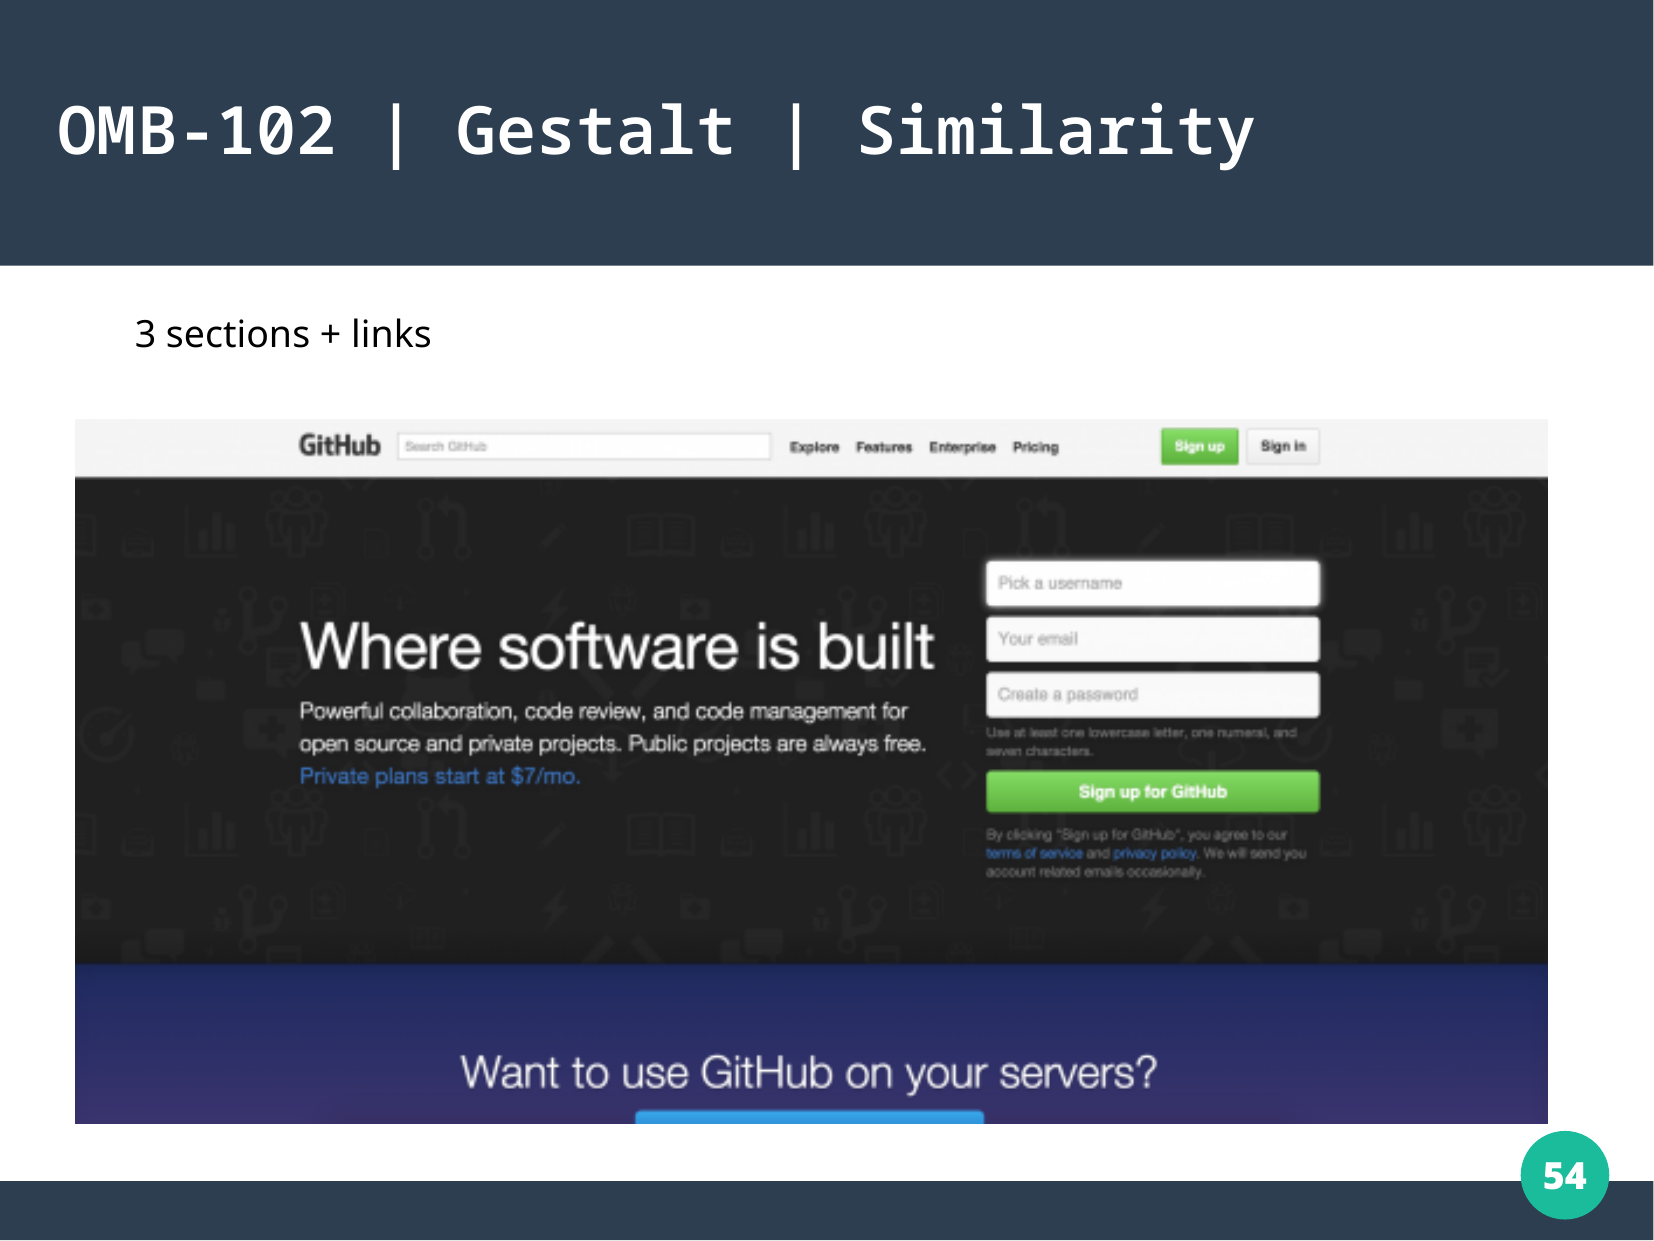

# OMB-102 | Gestalt | Similarity
3 sections + links
54